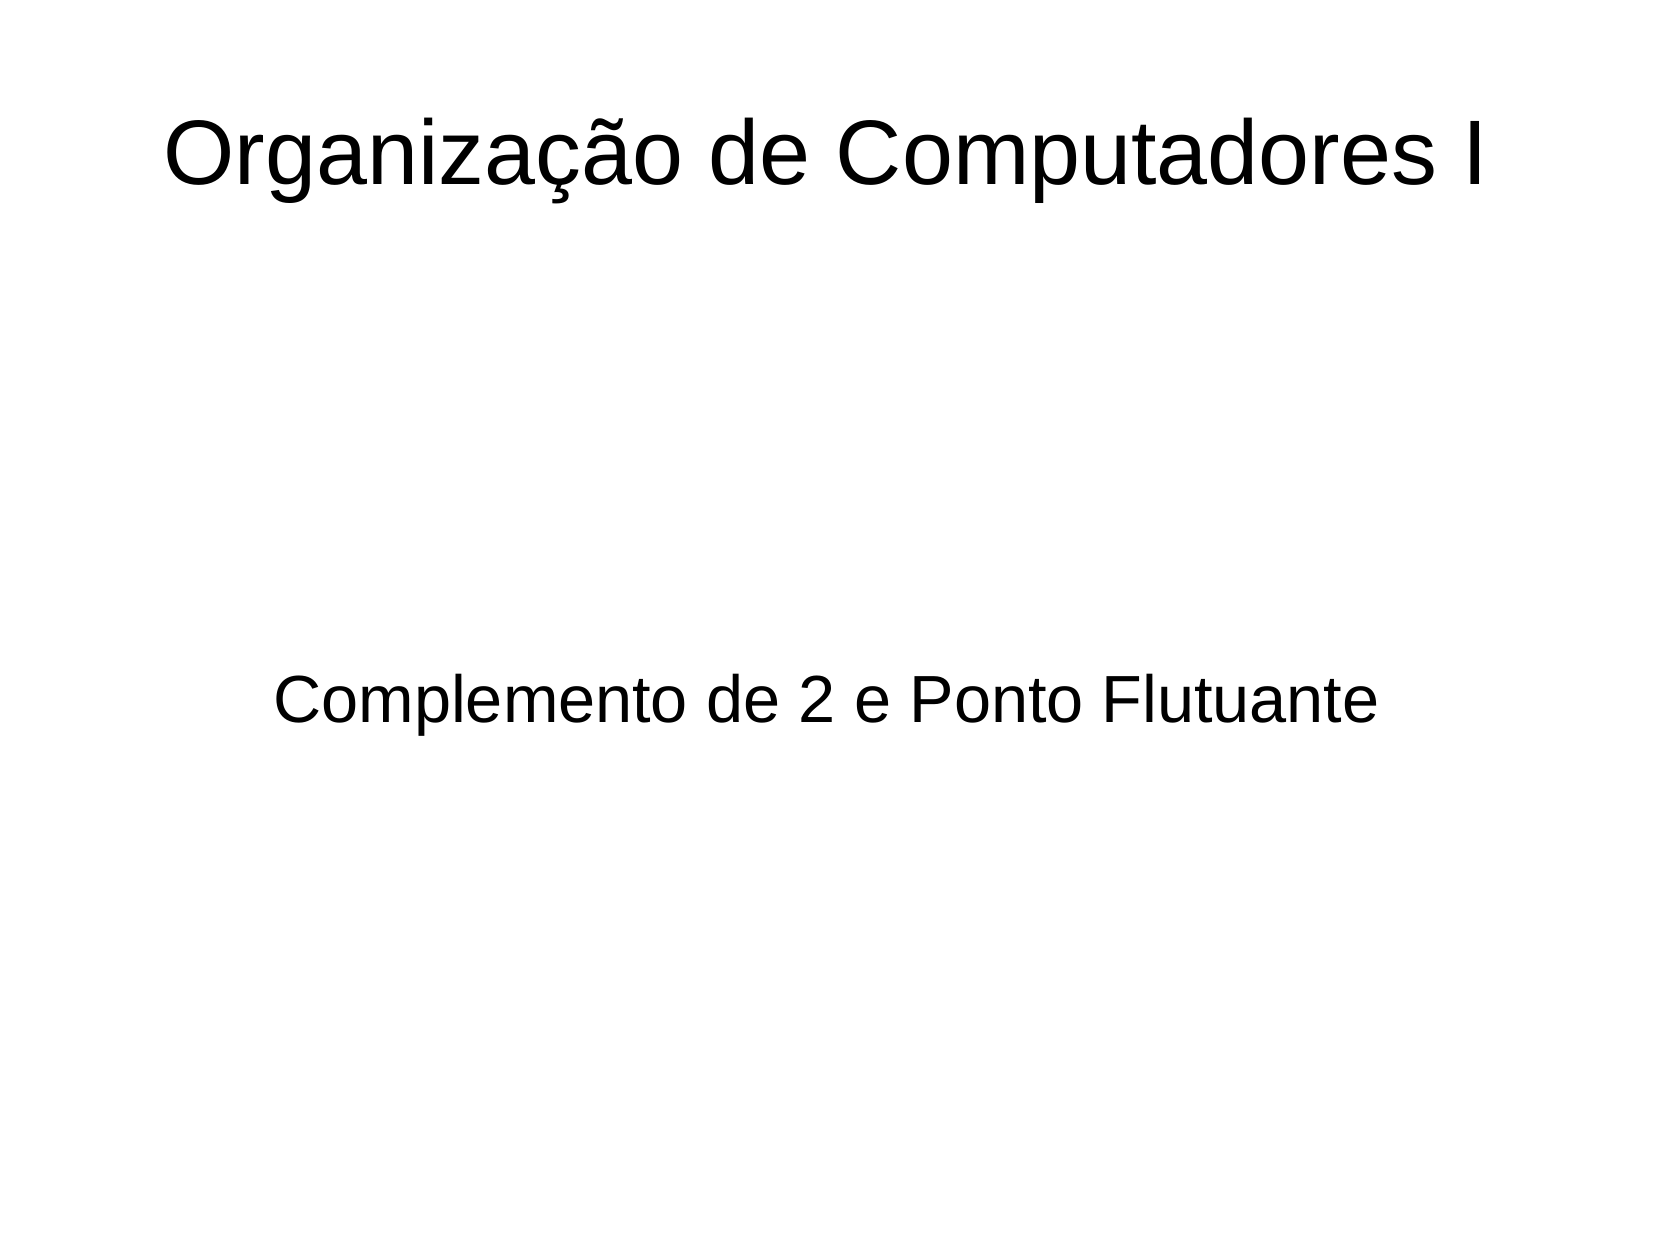

# Organização de Computadores I
Complemento de 2 e Ponto Flutuante